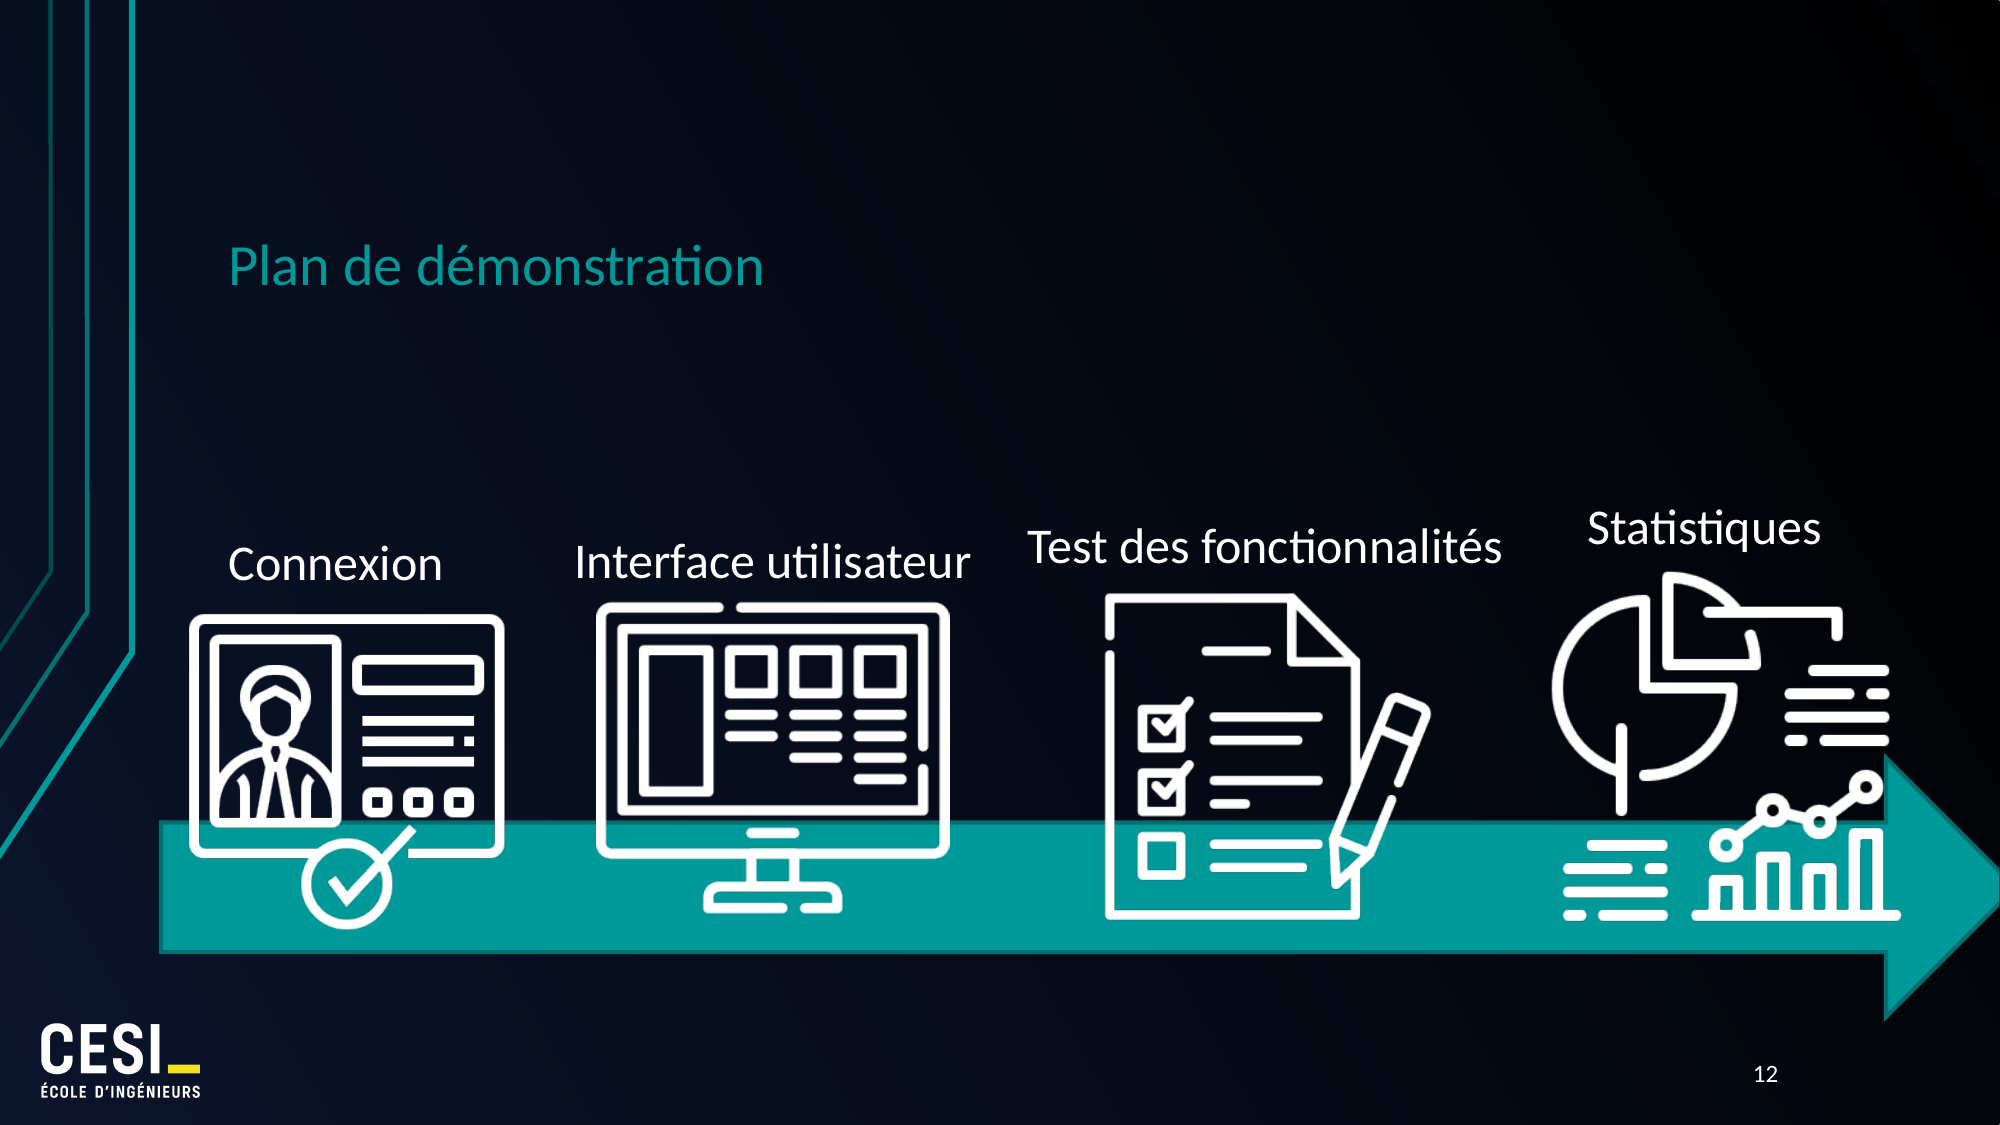

Plan de démonstration
Statistiques
Test des fonctionnalités
Interface utilisateur
Connexion